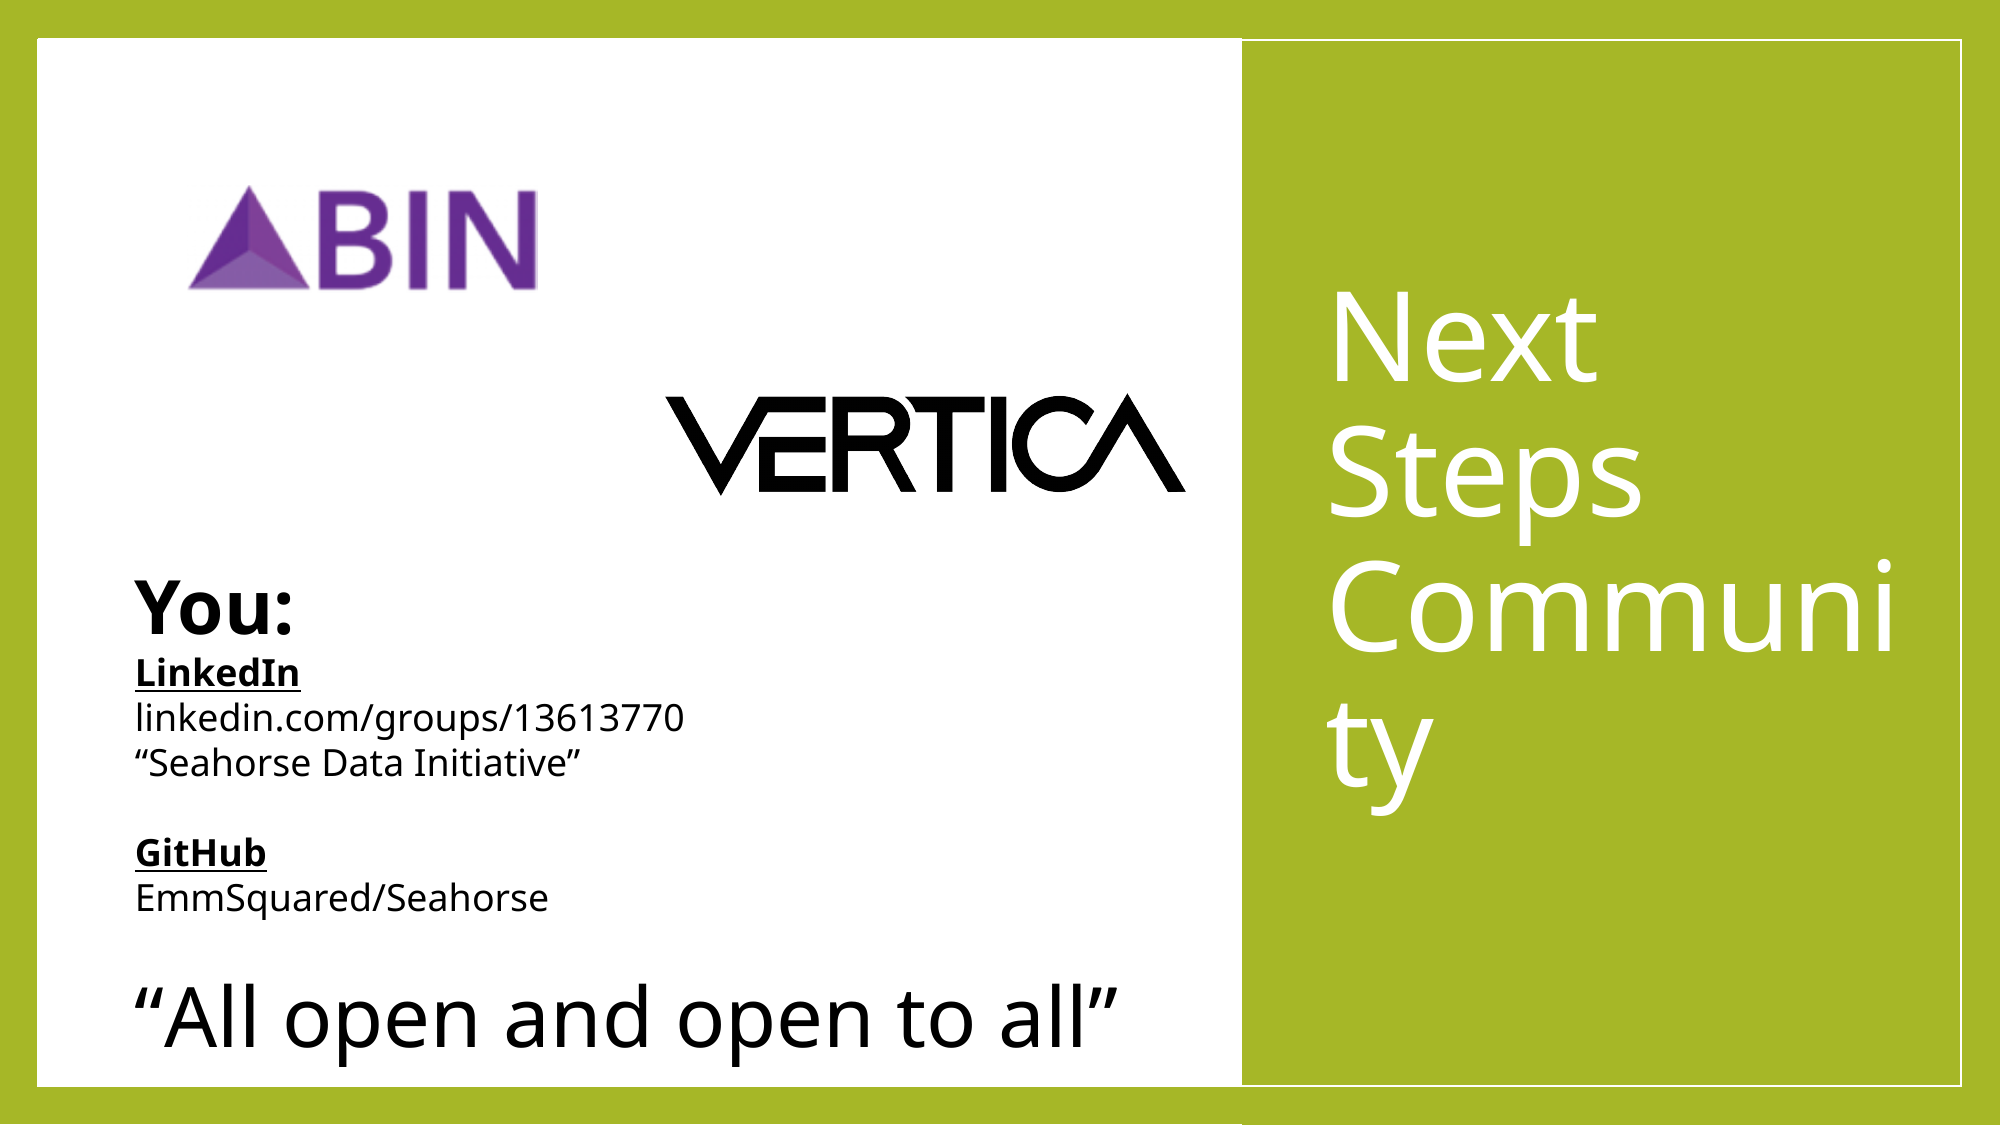

# Next Steps Community
You:
LinkedIn
linkedin.com/groups/13613770
“Seahorse Data Initiative”
GitHub
EmmSquared/Seahorse
“All open and open to all”